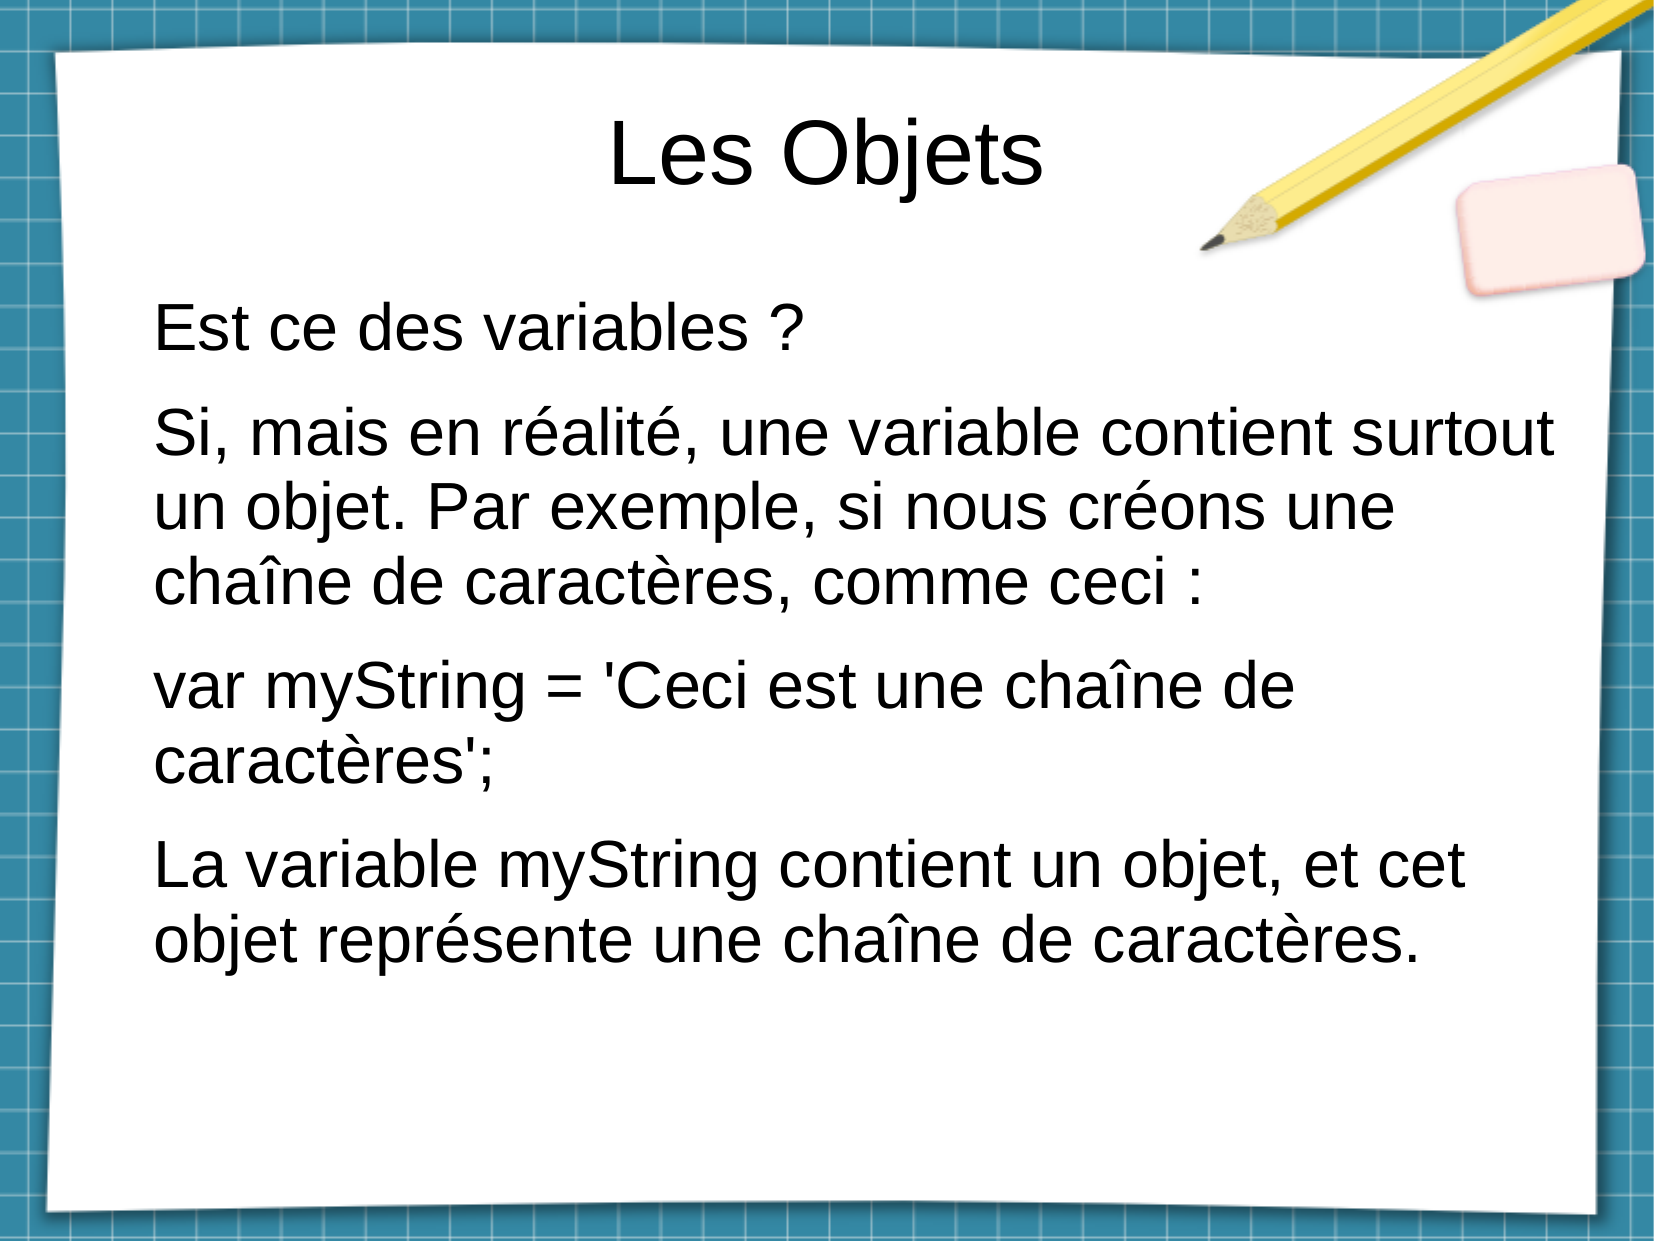

# Les Objets
Est ce des variables ?
Si, mais en réalité, une variable contient surtout un objet. Par exemple, si nous créons une chaîne de caractères, comme ceci :
var myString = 'Ceci est une chaîne de caractères';
La variable myString contient un objet, et cet objet représente une chaîne de caractères.